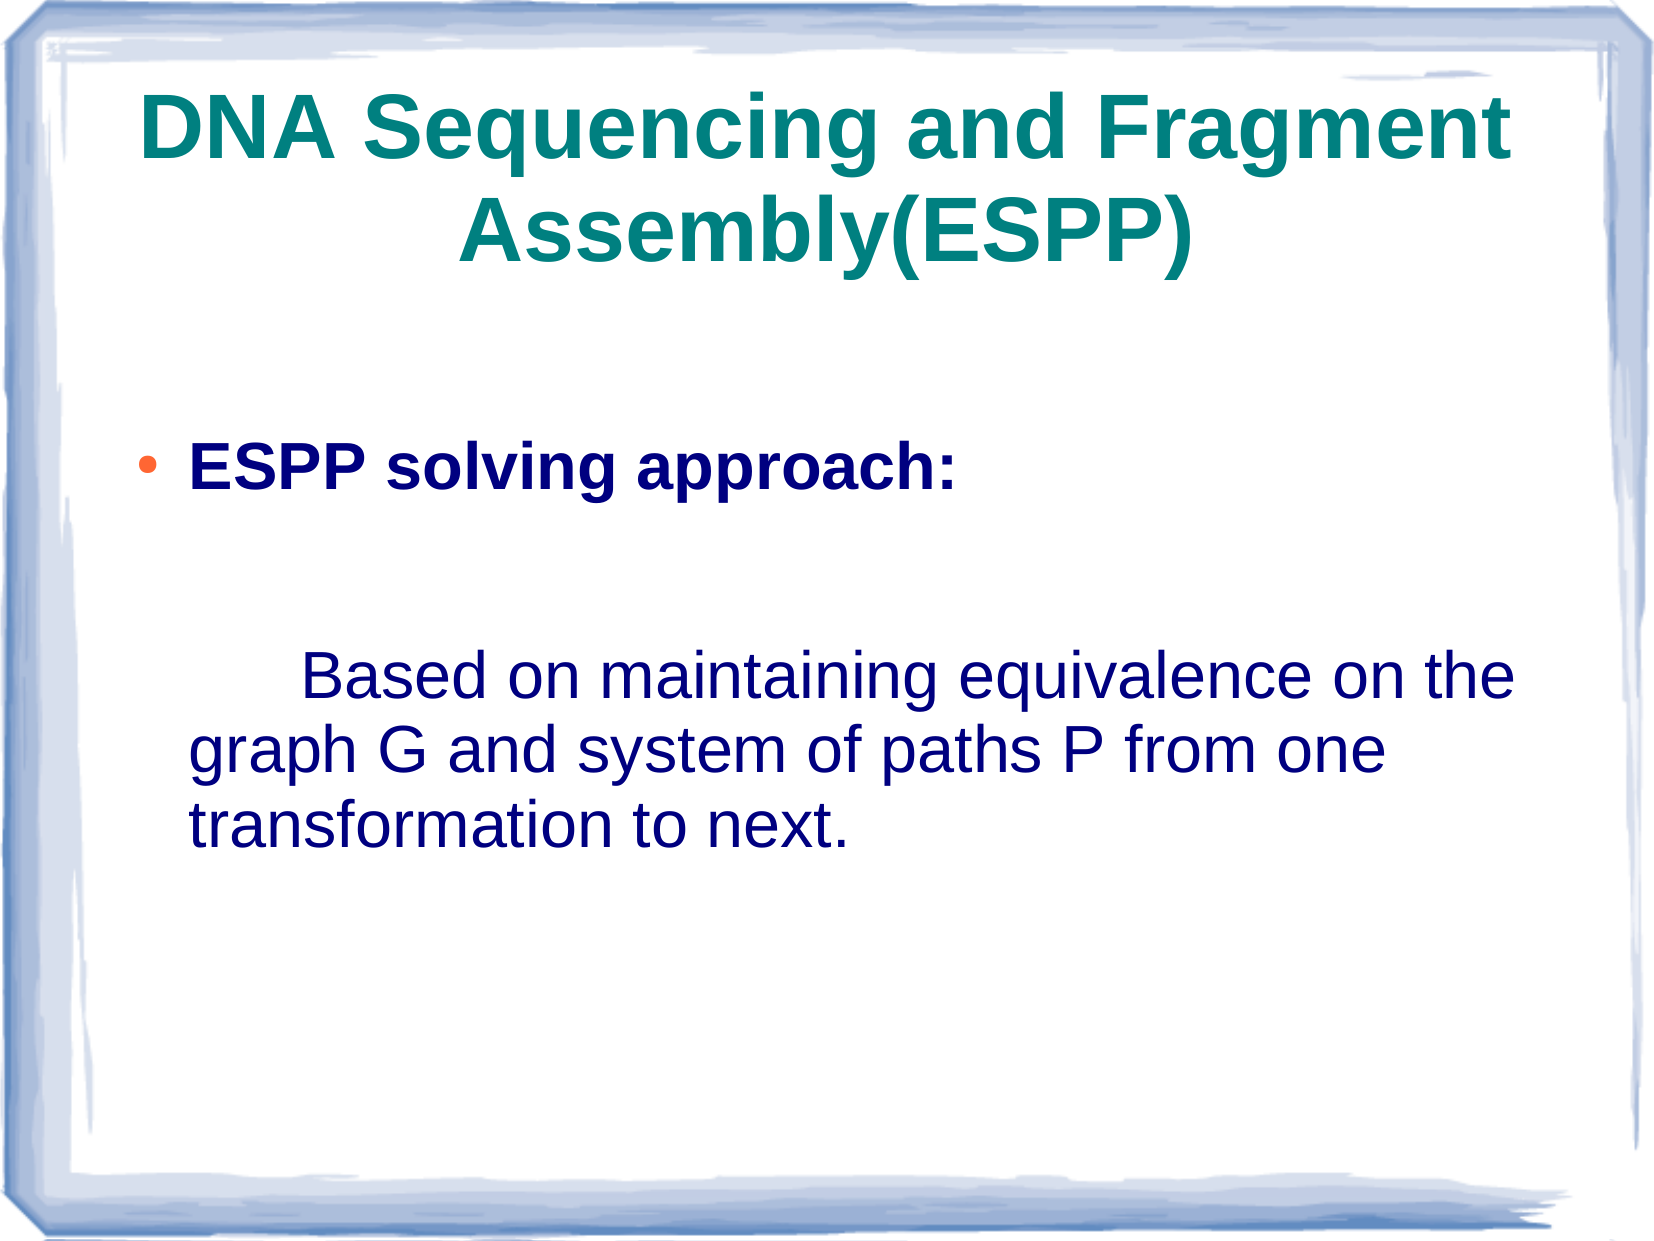

# DNA Sequencing and Fragment Assembly(ESPP)
ESPP solving approach:
 Based on maintaining equivalence on the graph G and system of paths P from one transformation to next.